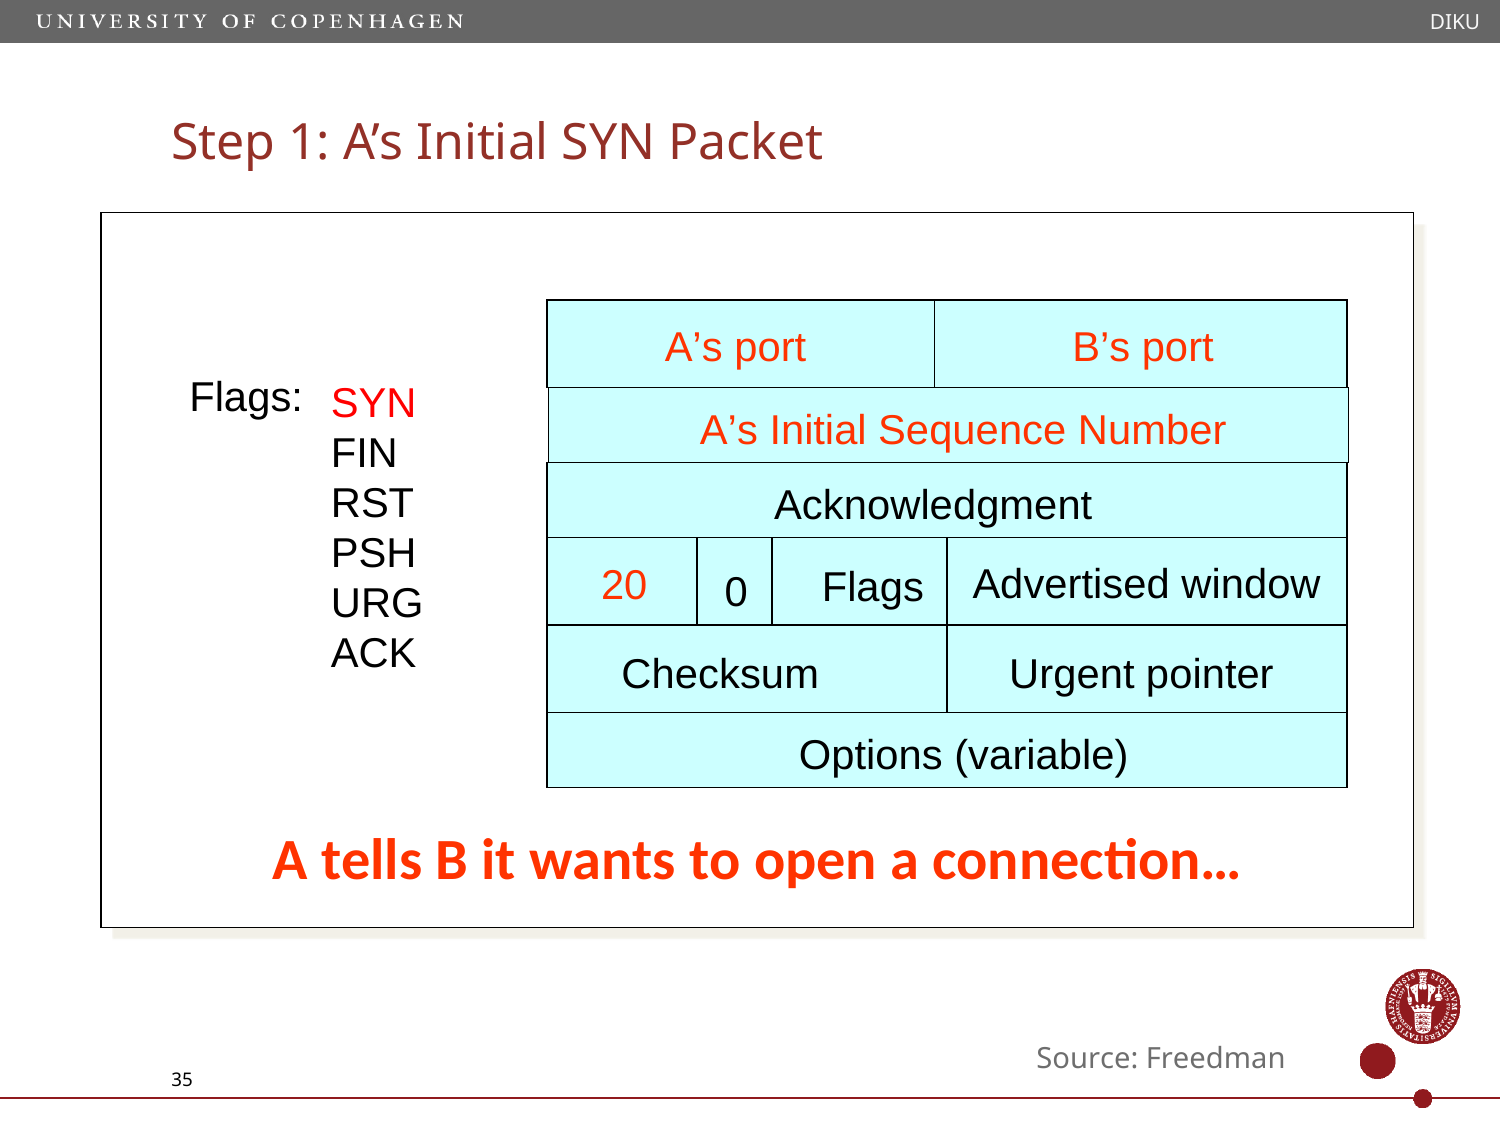

DIKU
# Step 1: A’s Initial SYN Packet
A’s port
B’s port
Flags:
SYN
FIN
RST
PSH
URG
ACK
A’s Initial Sequence Number
Acknowledgment
Advertised window
20
Flags
0
Checksum
Urgent pointer
Options (variable)
A tells B it wants to open a connection…
Source: Freedman